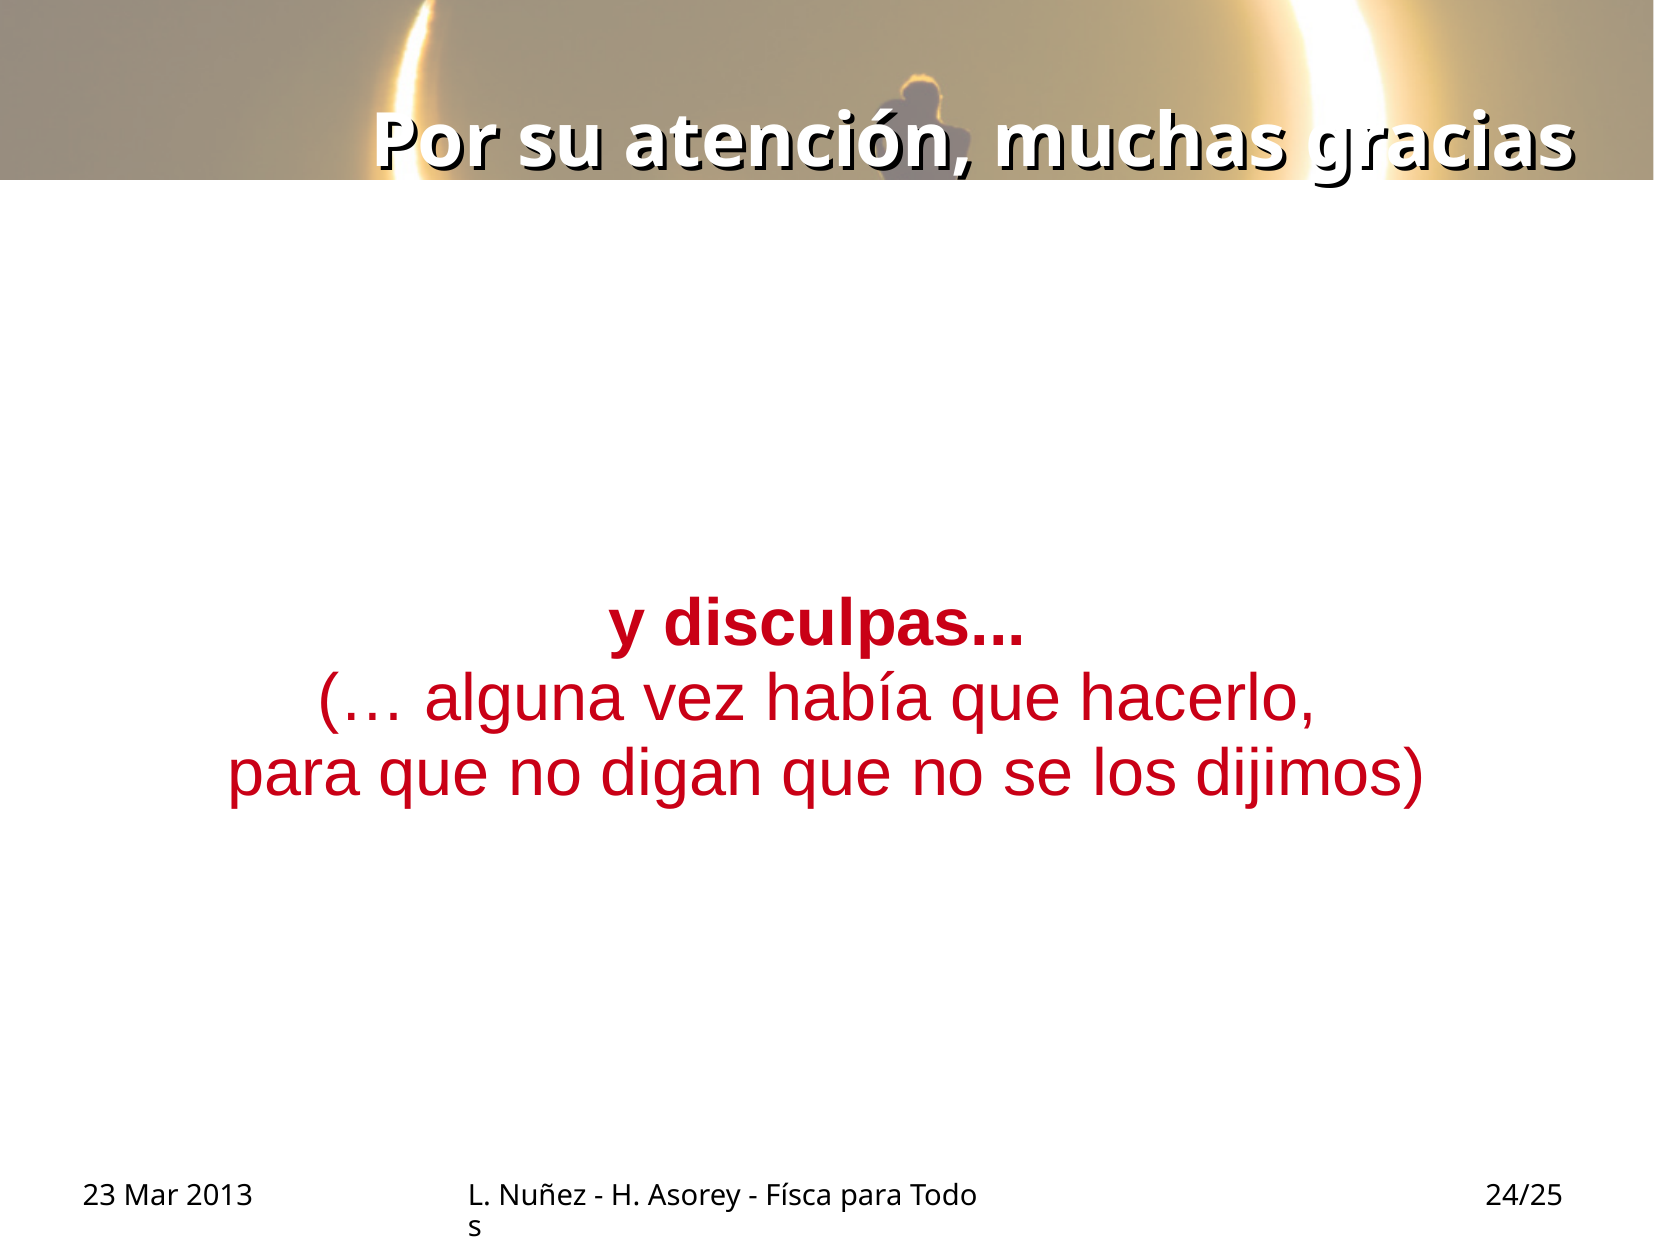

Por su atención, muchas gracias
# y disculpas...
(… alguna vez había que hacerlo,
para que no digan que no se los dijimos)
23 Mar 2013
L. Nuñez - H. Asorey - Físca para Todos
24